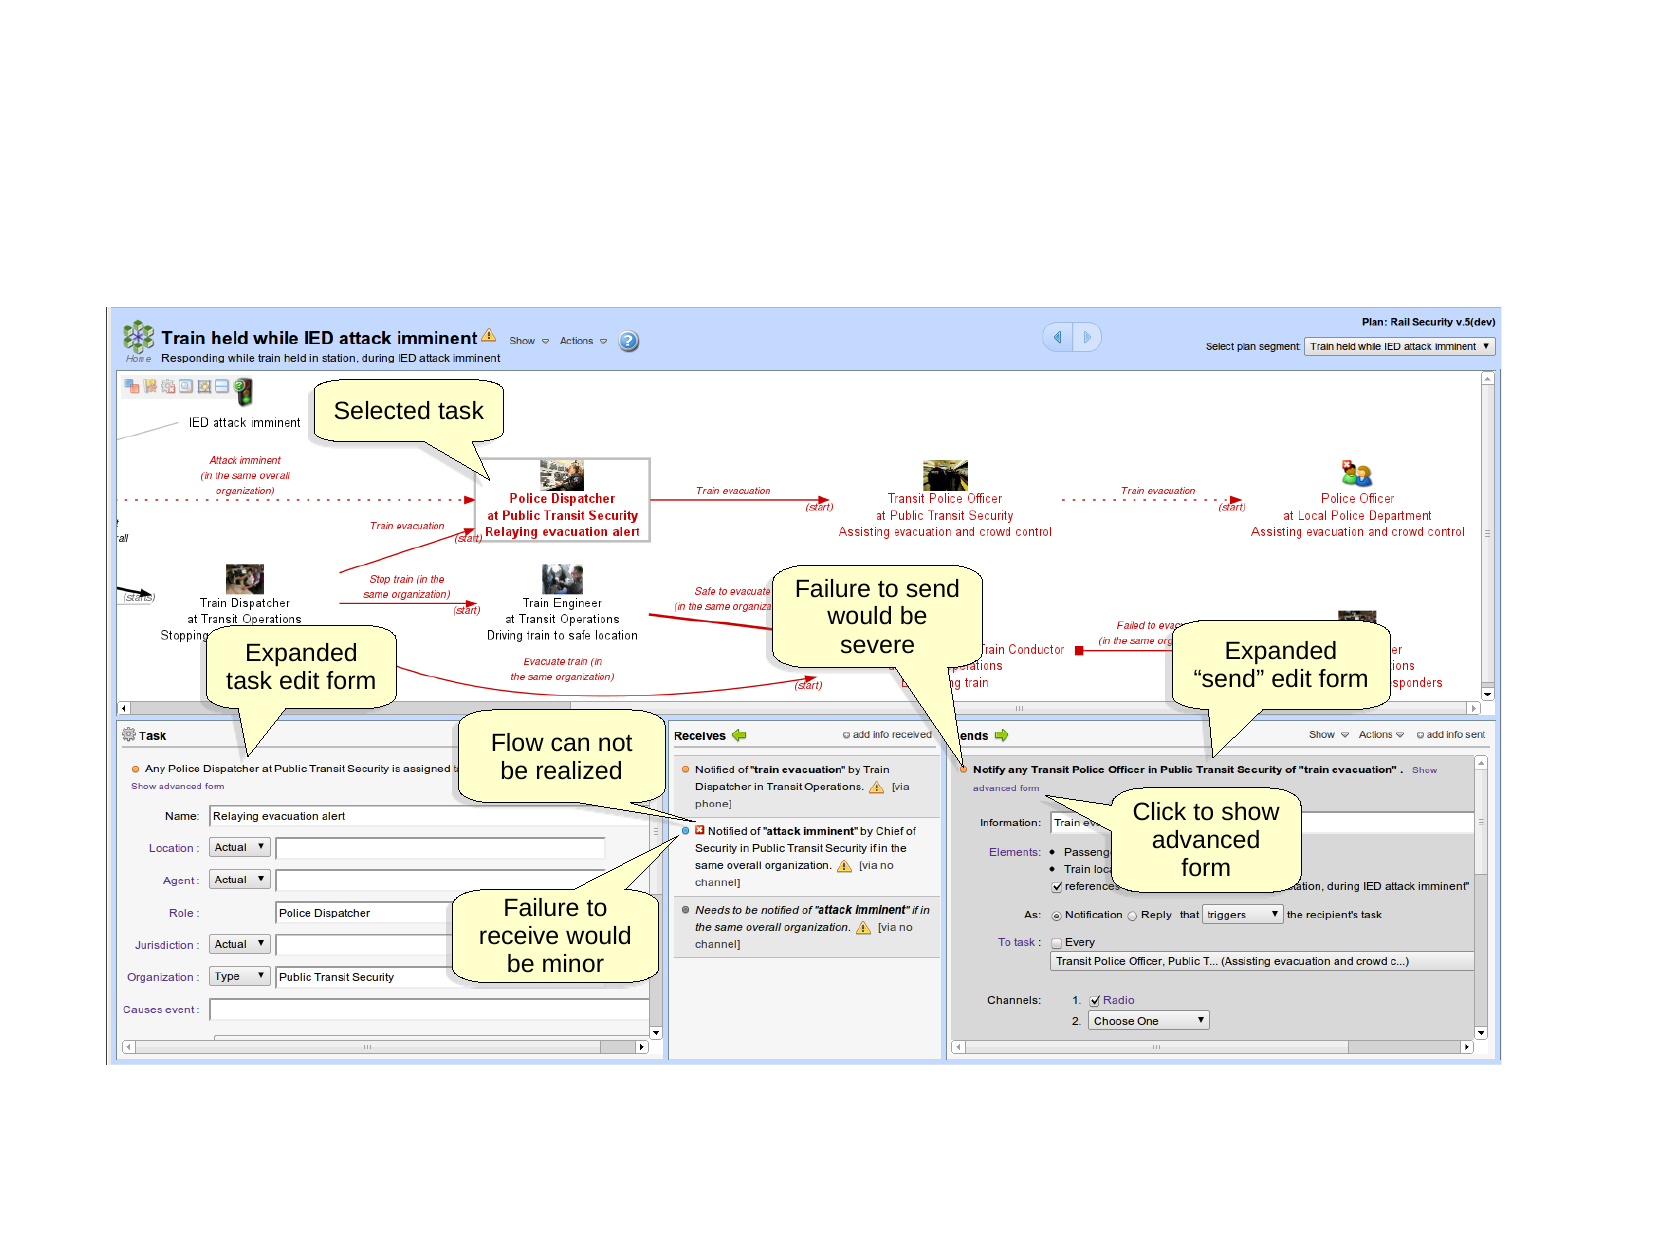

Selected task
Failure to send would be severe
Expanded “send” edit form
Expanded task edit form
Flow can not be realized
Click to show advanced form
Failure to receive would be minor